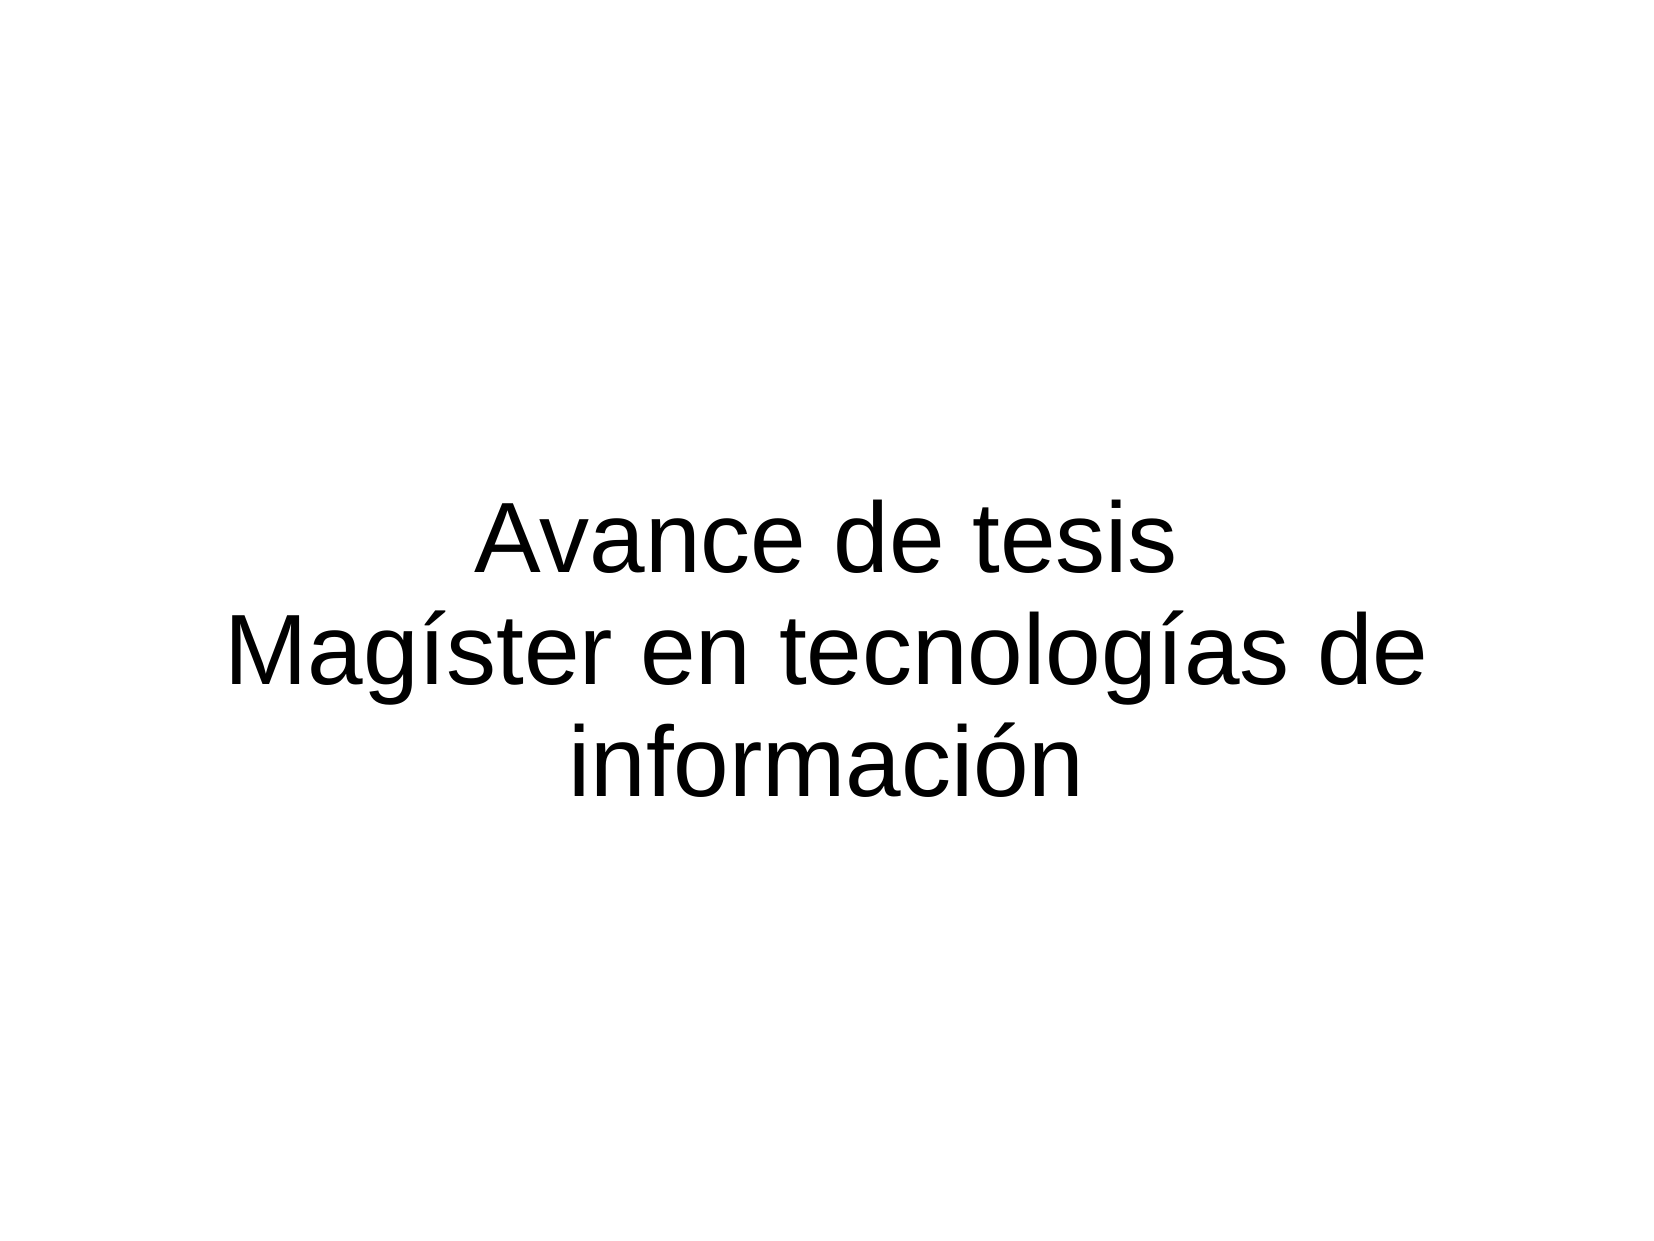

# Avance de tesis
Magíster en tecnologías de información